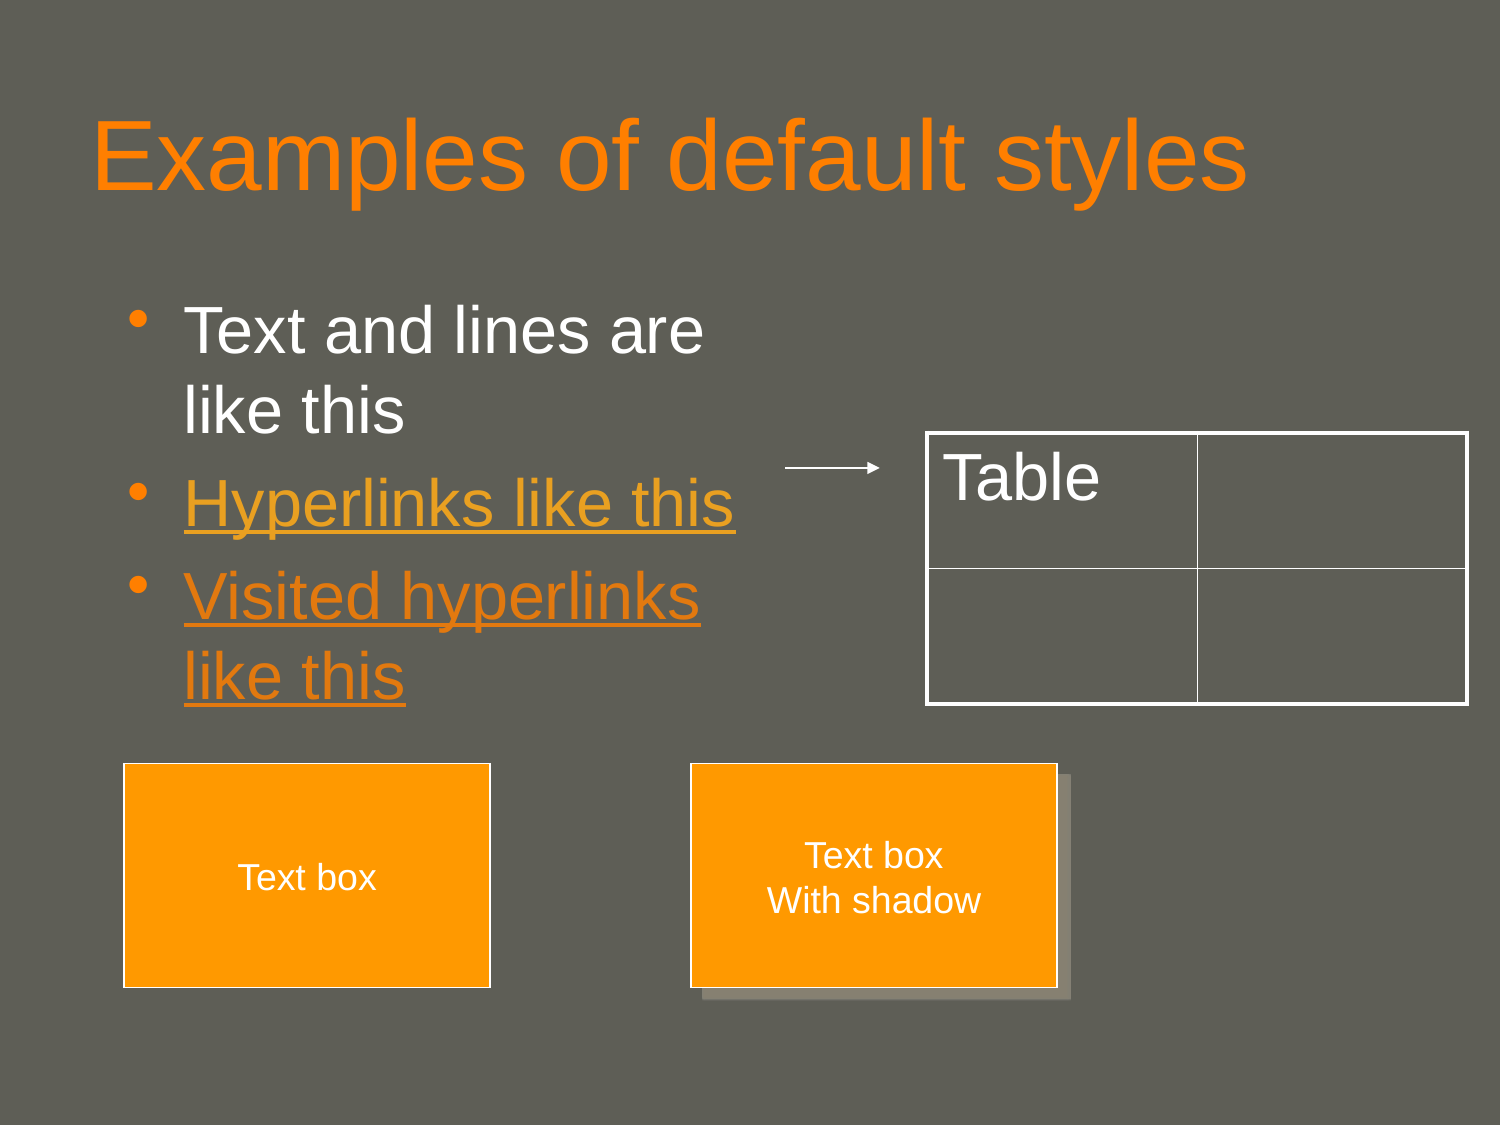

# Examples of default styles
Text and lines are like this
Hyperlinks like this
Visited hyperlinks like this
| Table | |
| --- | --- |
| | |
Text box
Text box
With shadow